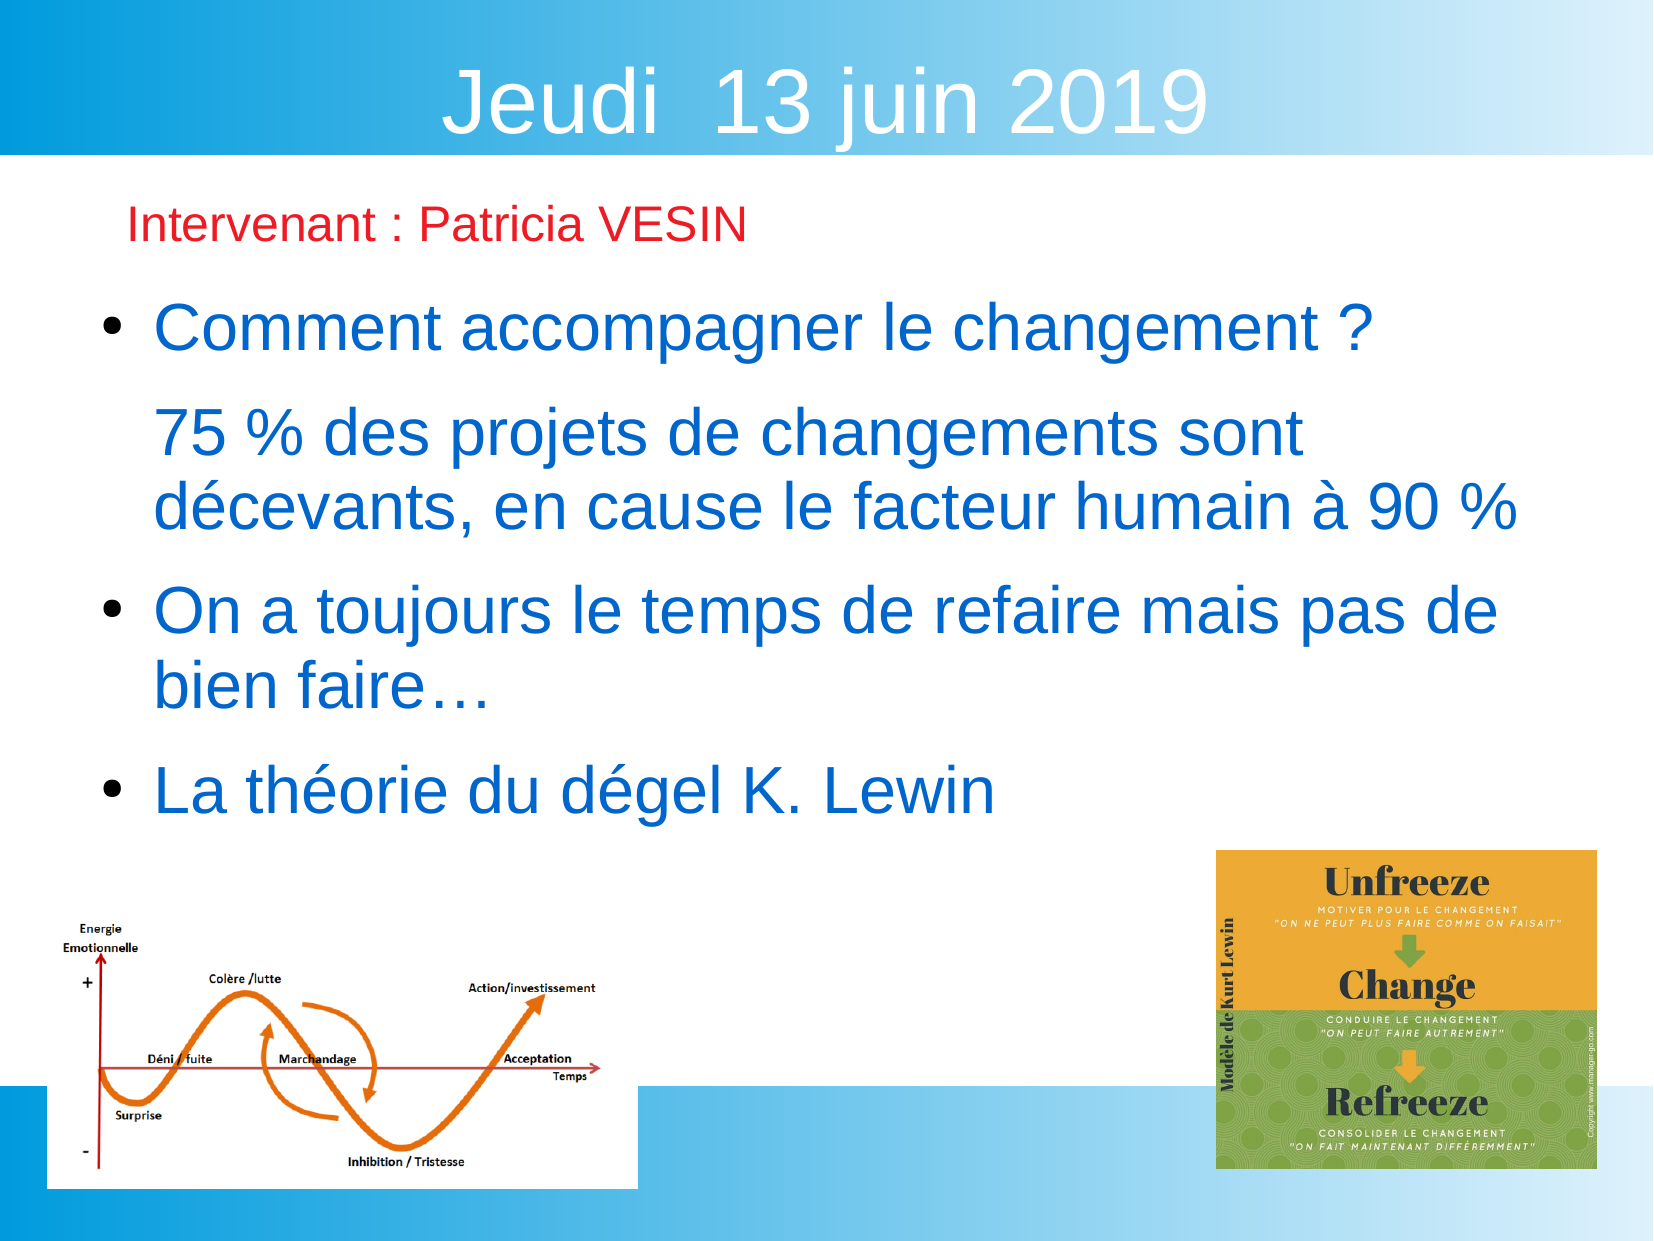

# Jeudi 13 juin 2019
Intervenant : Patricia VESIN
Comment accompagner le changement ?
75 % des projets de changements sont décevants, en cause le facteur humain à 90 %
On a toujours le temps de refaire mais pas de bien faire…
La théorie du dégel K. Lewin